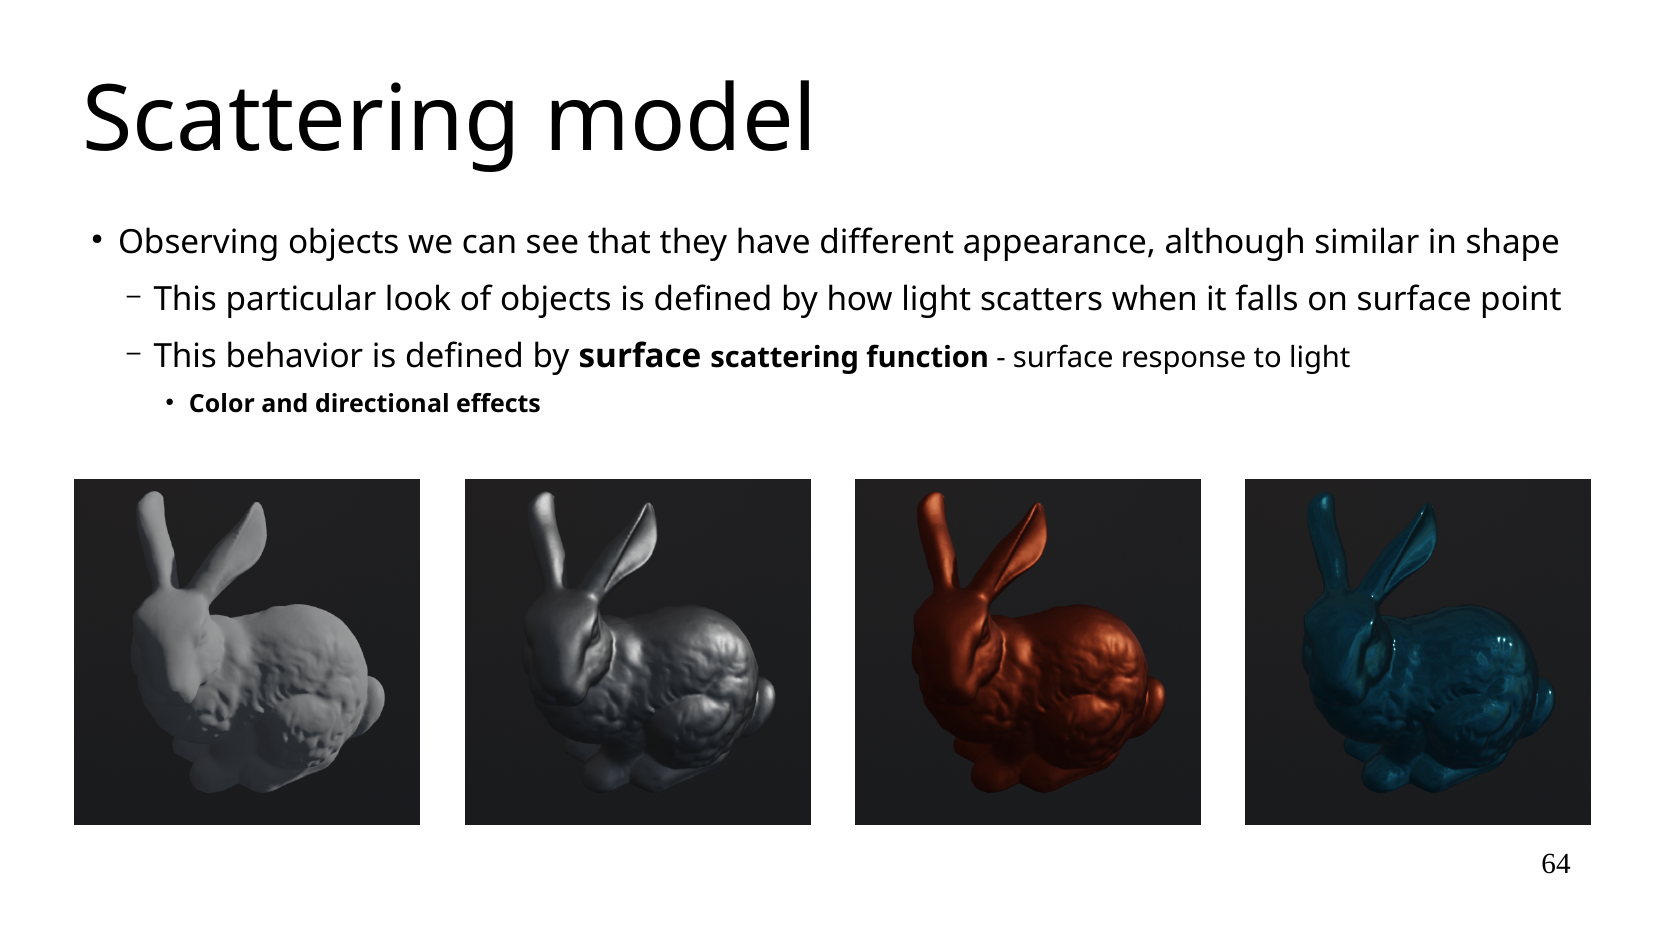

# Scattering model
Observing objects we can see that they have different appearance, although similar in shape
This particular look of objects is defined by how light scatters when it falls on surface point
This behavior is defined by surface scattering function - surface response to light
Color and directional effects
64